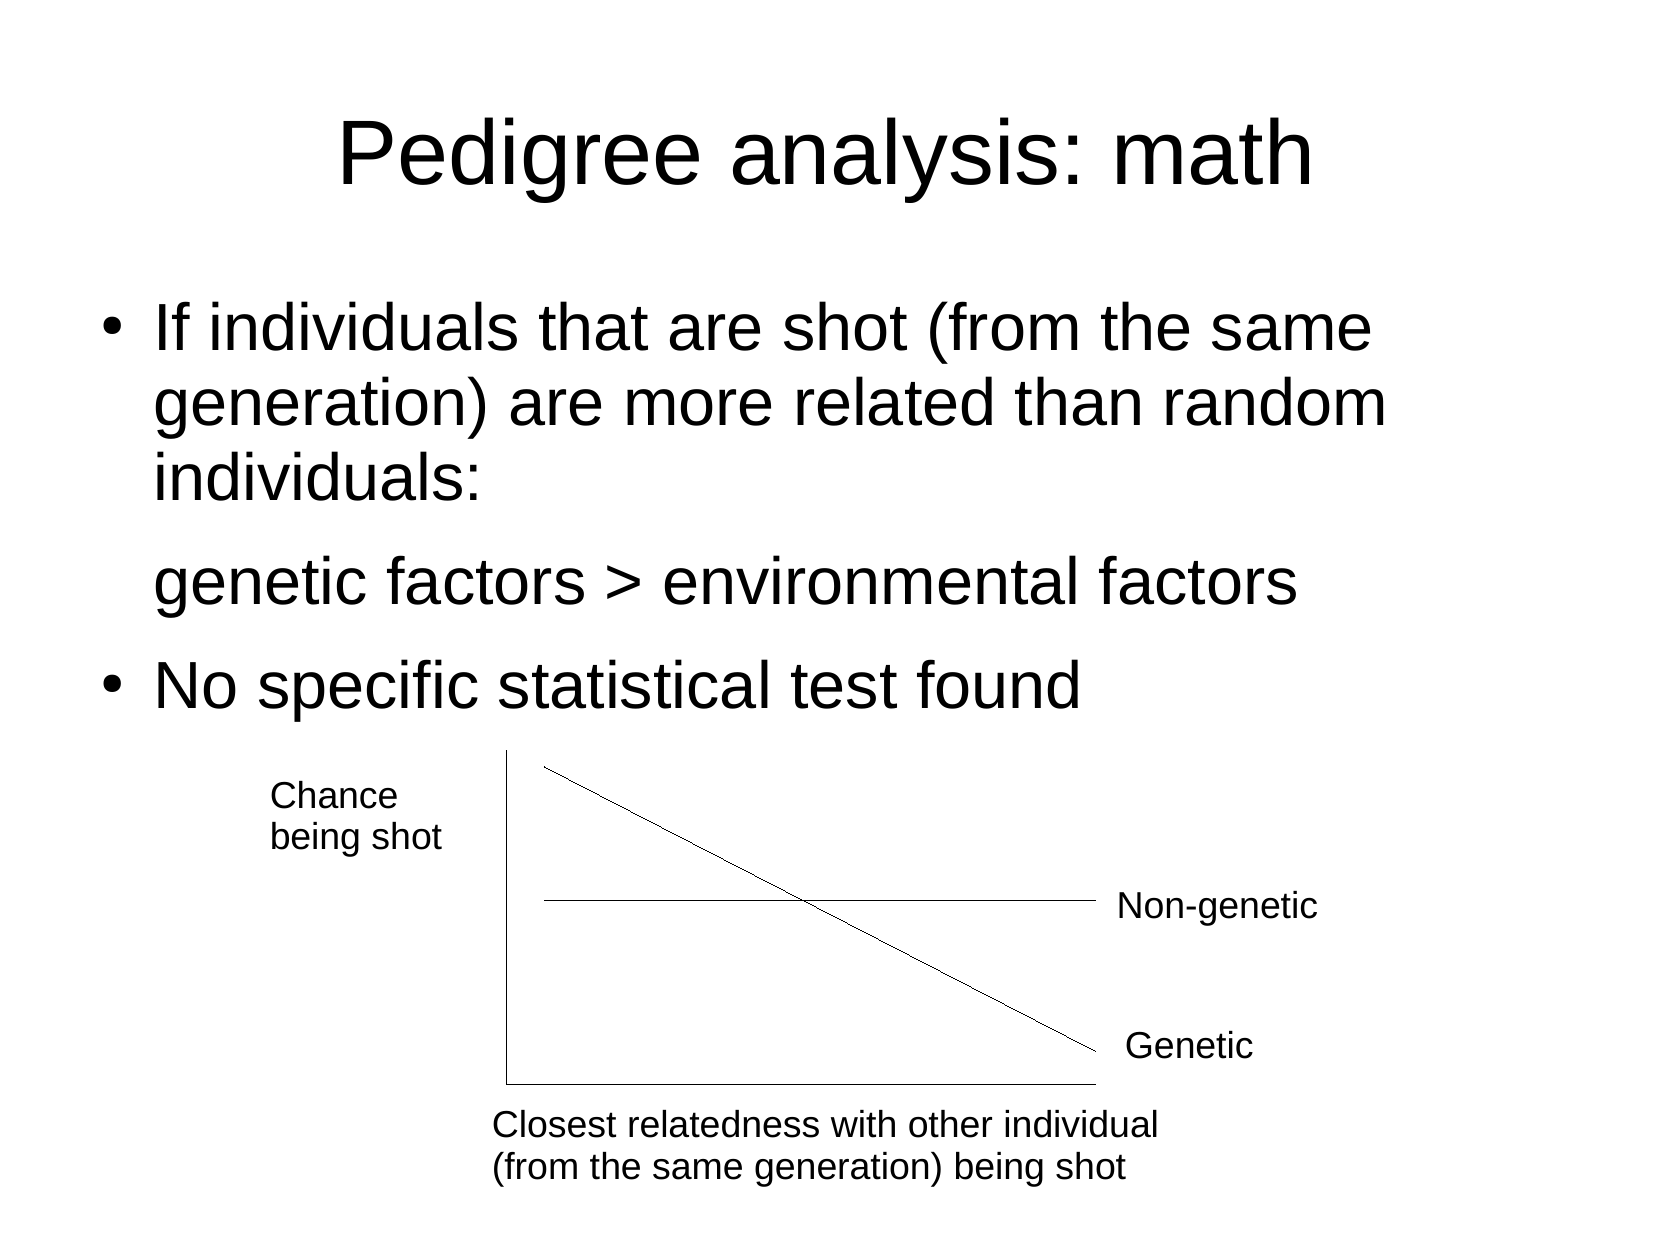

# Pedigree analysis: math
If individuals that are shot (from the same generation) are more related than random individuals:
genetic factors > environmental factors
No specific statistical test found
Chance being shot
Non-genetic
Genetic
Closest relatedness with other individual (from the same generation) being shot